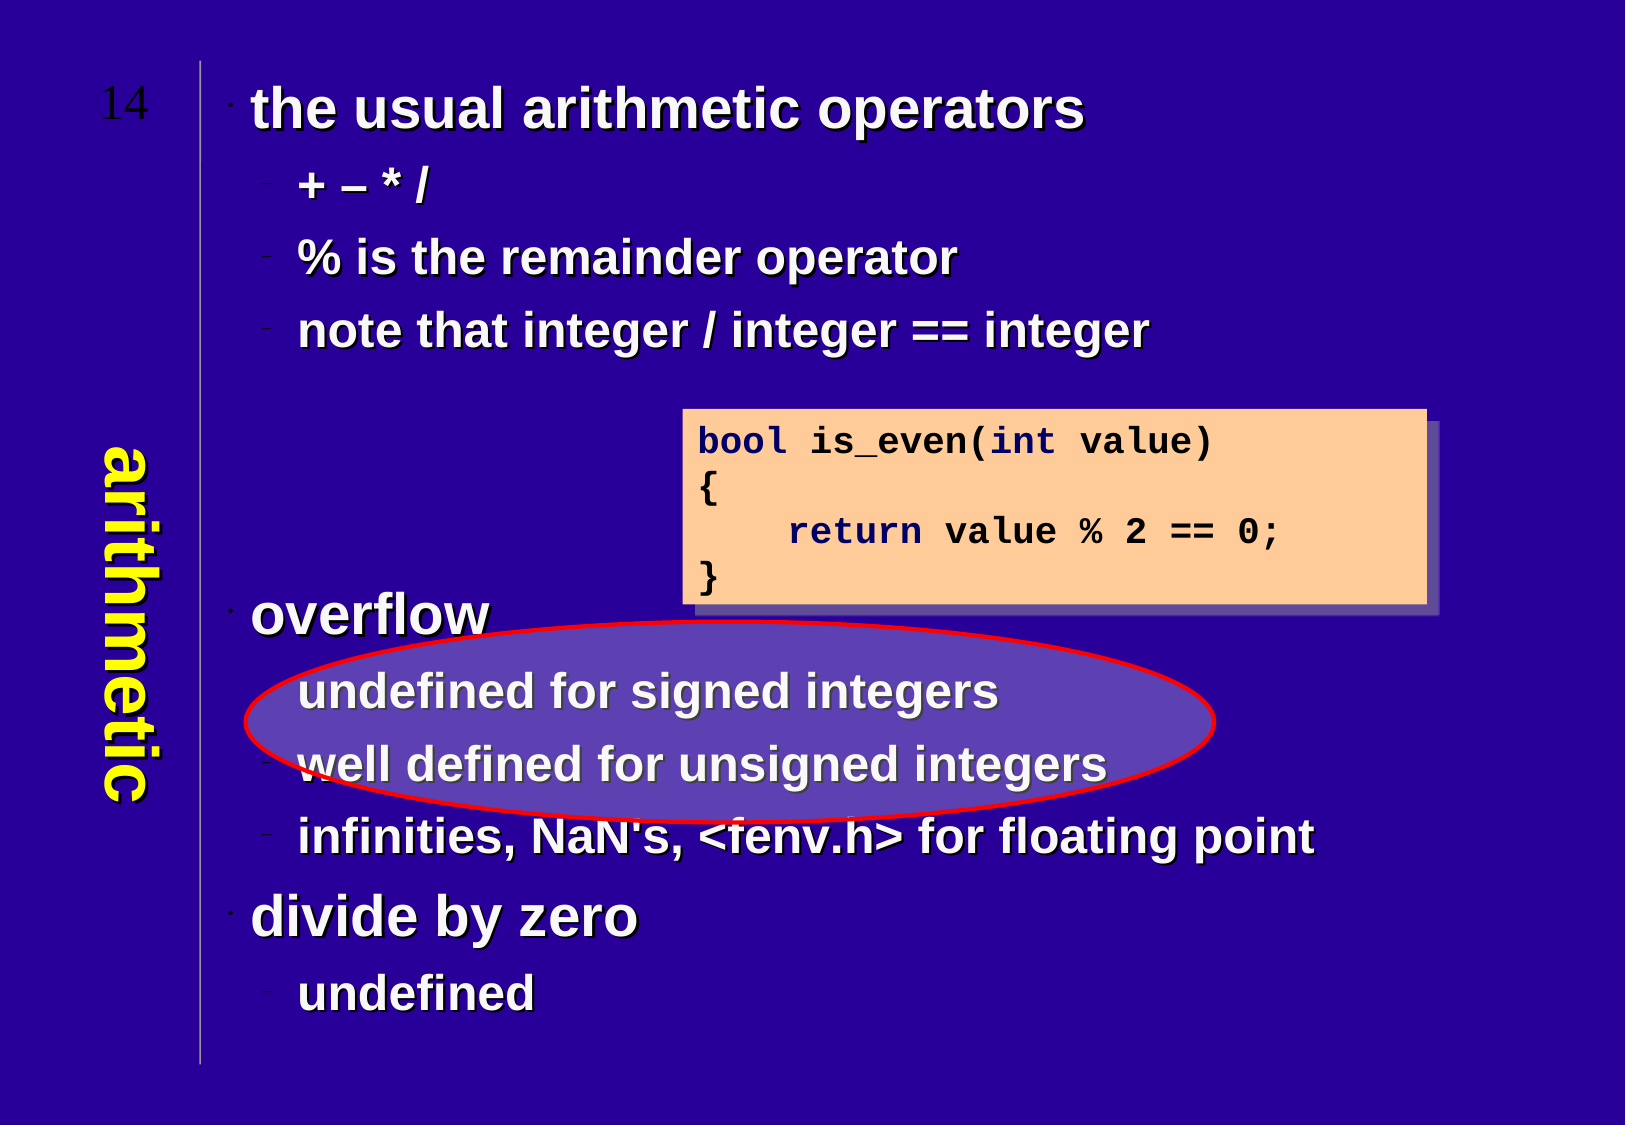

14
 the usual arithmetic operators
+ – * /
% is the remainder operator
note that integer / integer == integer
 overflow
undefined for signed integers
well defined for unsigned integers
infinities, NaN's, <fenv.h> for floating point
 divide by zero
undefined
# arithmetic
bool is_even(int value)
{
 return value % 2 == 0;
}